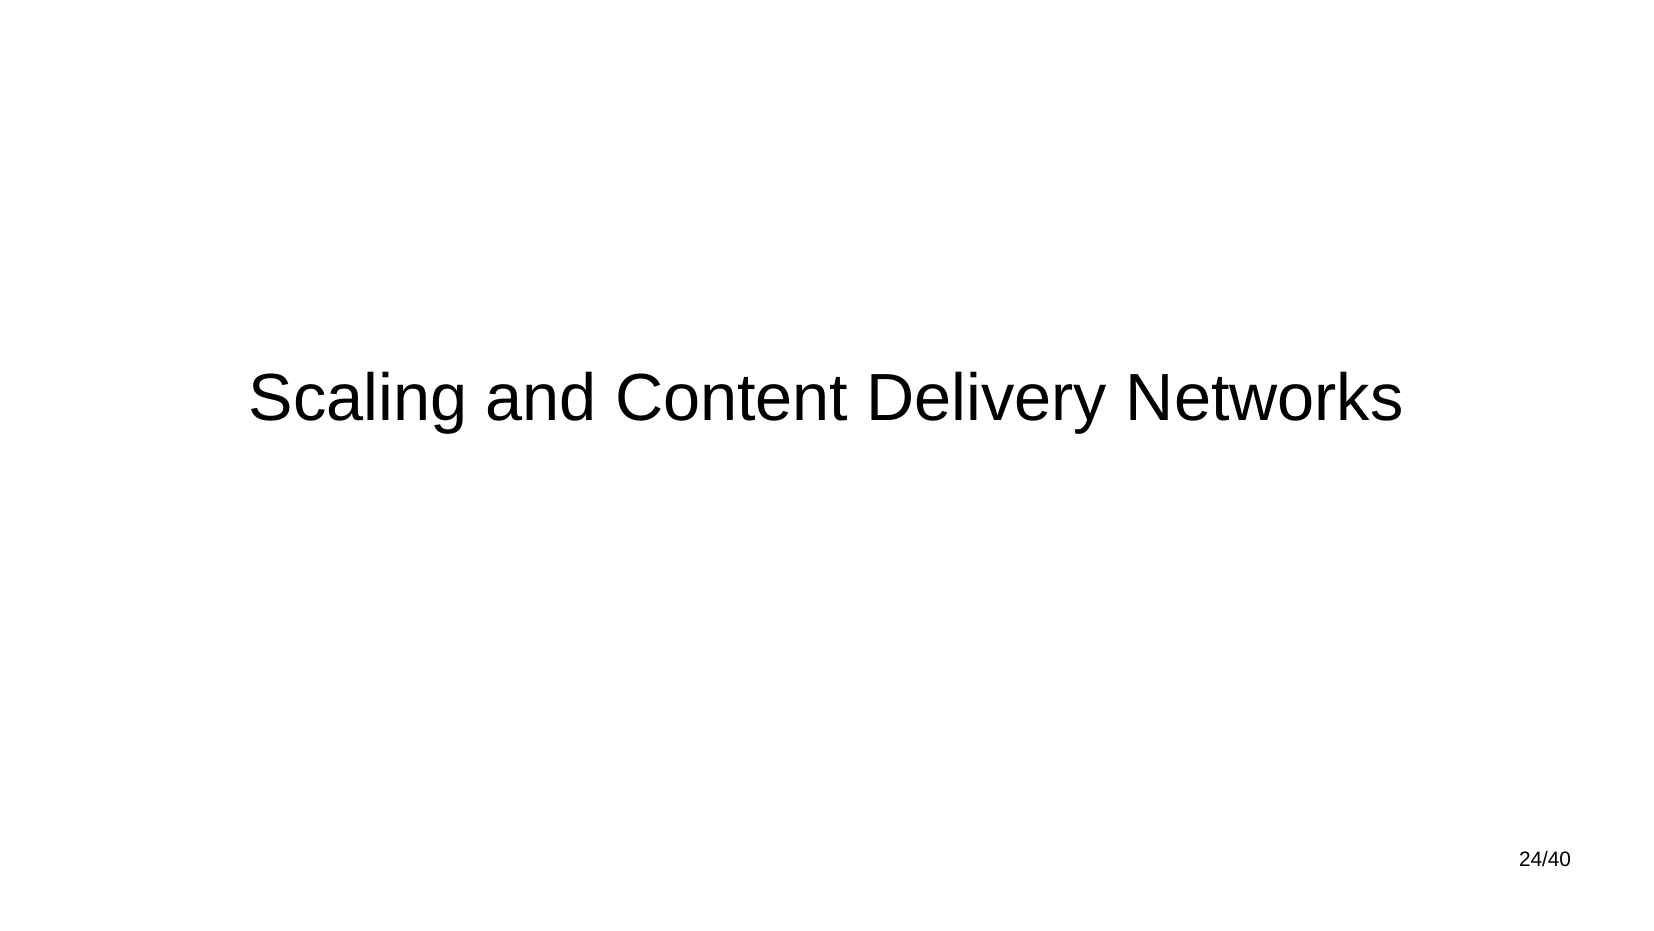

# Scaling and Content Delivery Networks
24